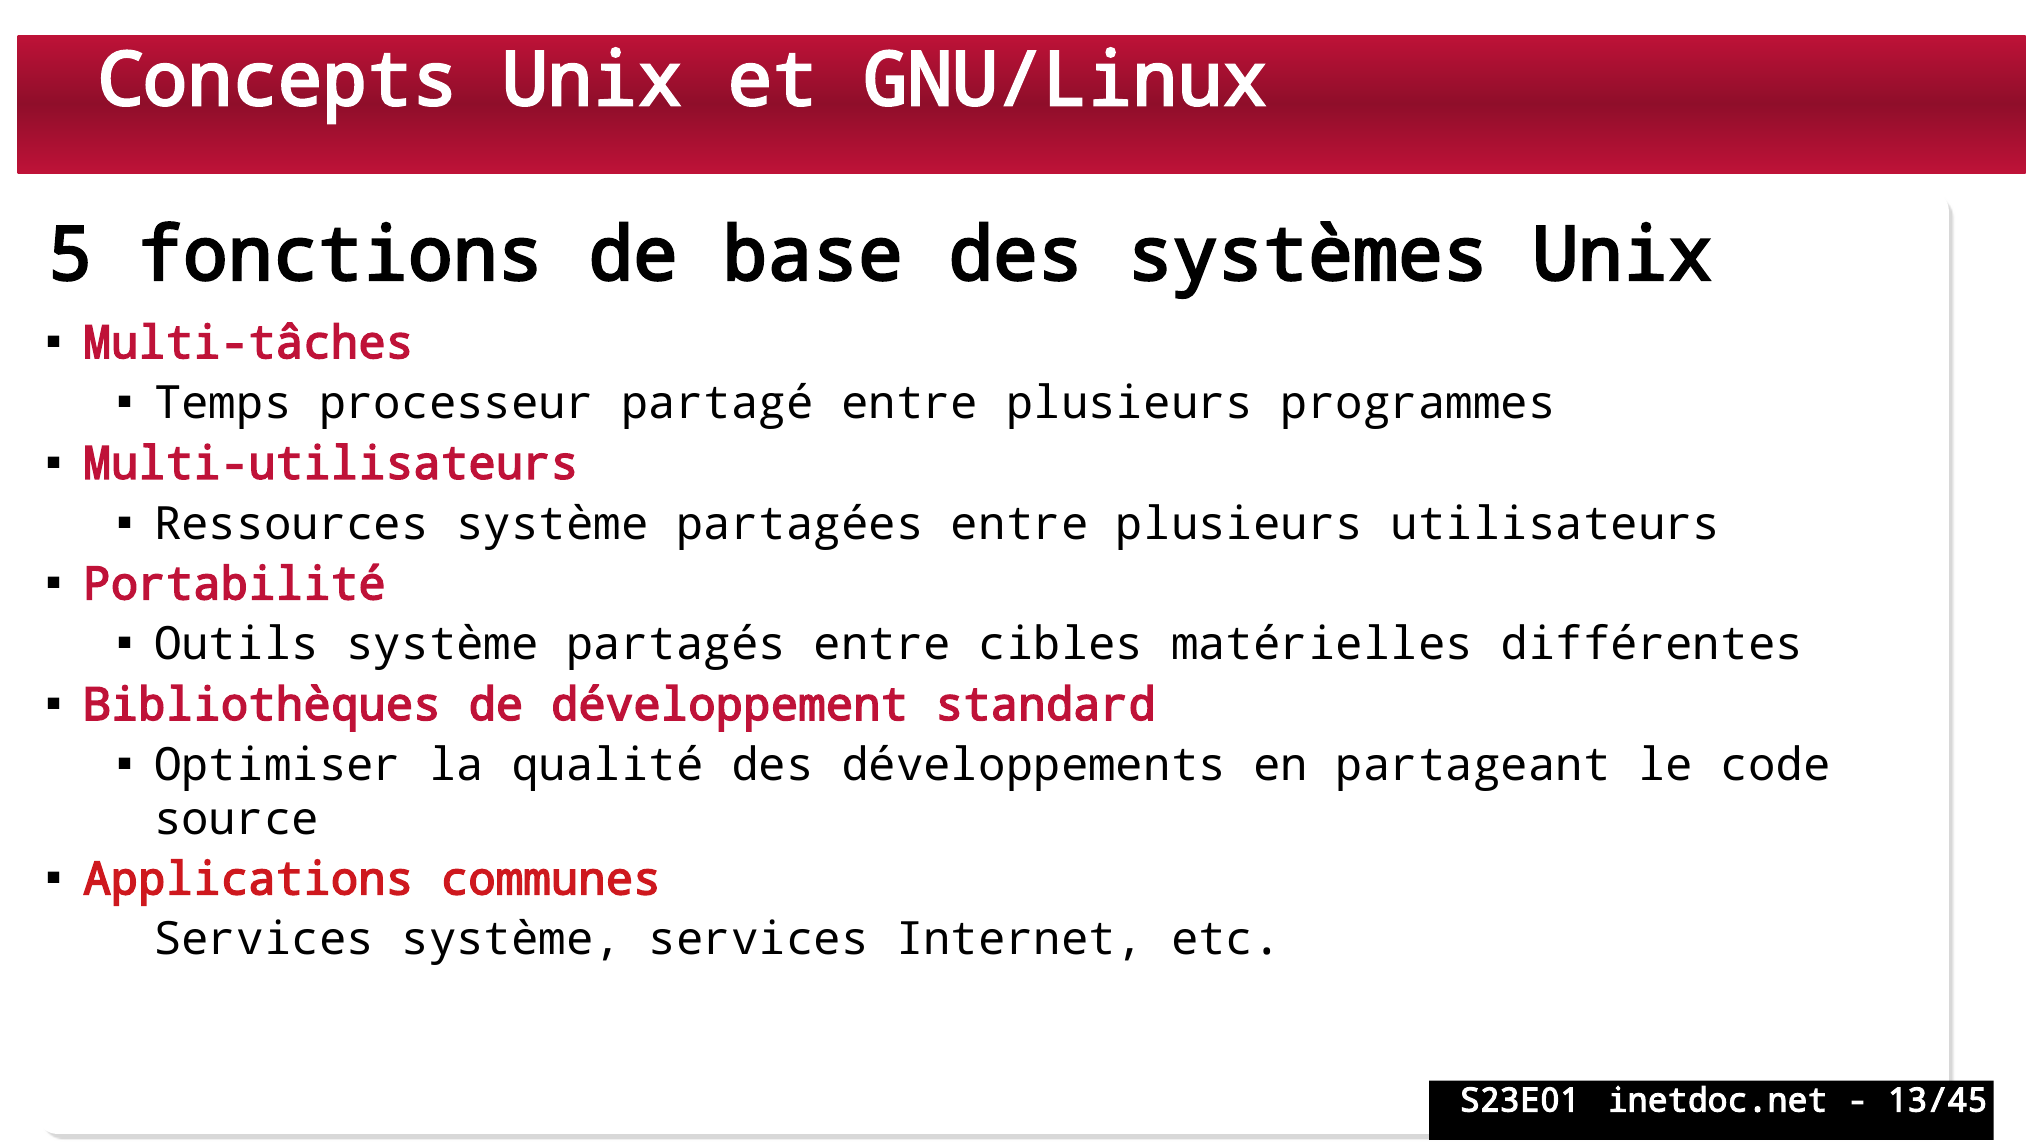

Concepts Unix et GNU/Linux
5 fonctions de base des systèmes Unix
Multi-tâches
Temps processeur partagé entre plusieurs programmes
Multi-utilisateurs
Ressources système partagées entre plusieurs utilisateurs
Portabilité
Outils système partagés entre cibles matérielles différentes
Bibliothèques de développement standard
Optimiser la qualité des développements en partageant le code source
Applications communes
Services système, services Internet, etc.
S23E01	inetdoc.net - /45